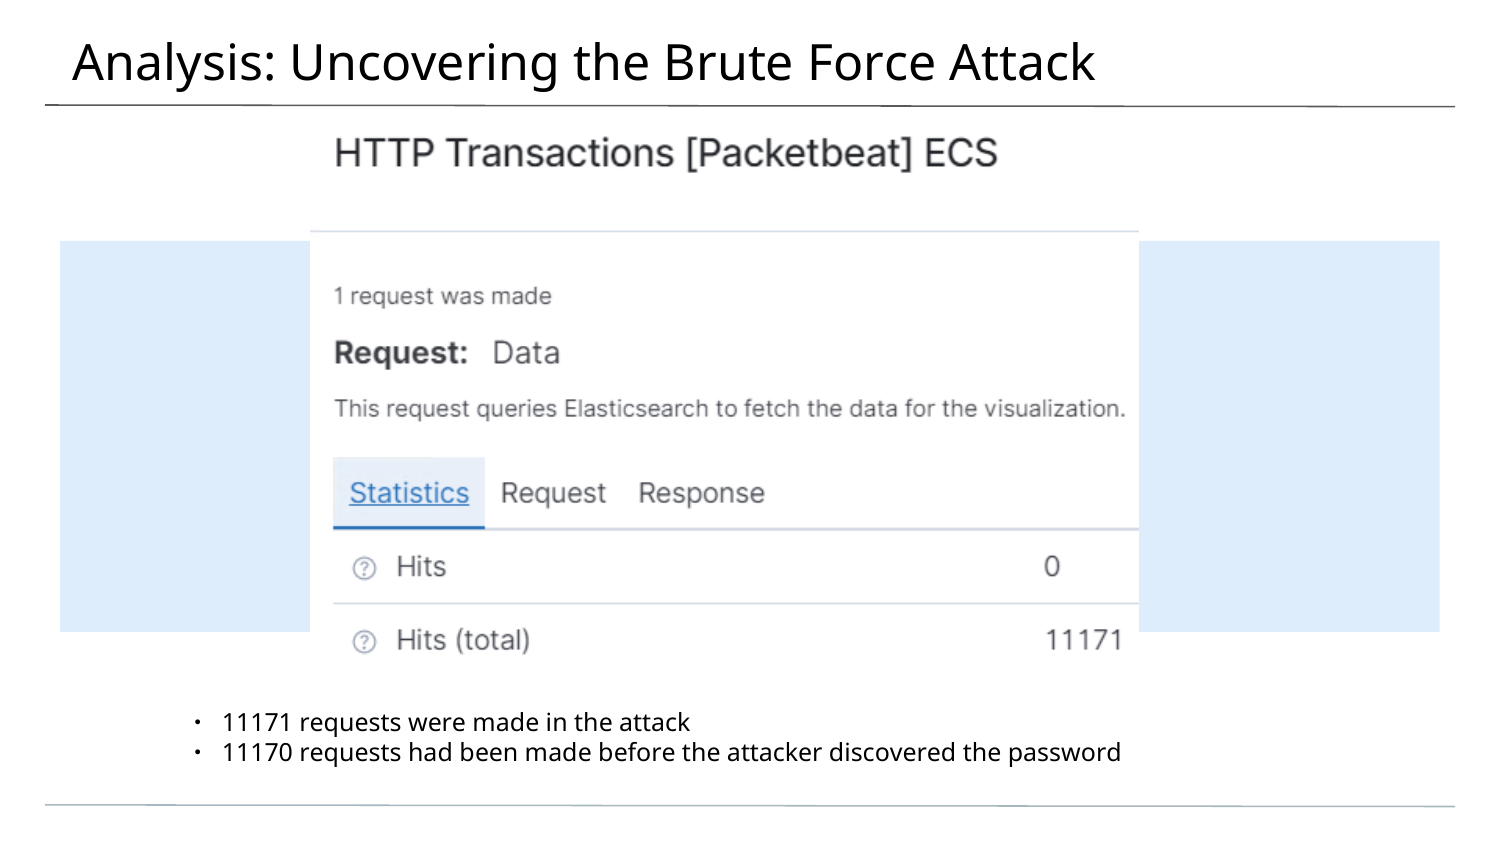

# Analysis: Uncovering the Brute Force Attack
11171 requests were made in the attack
11170 requests had been made before the attacker discovered the password